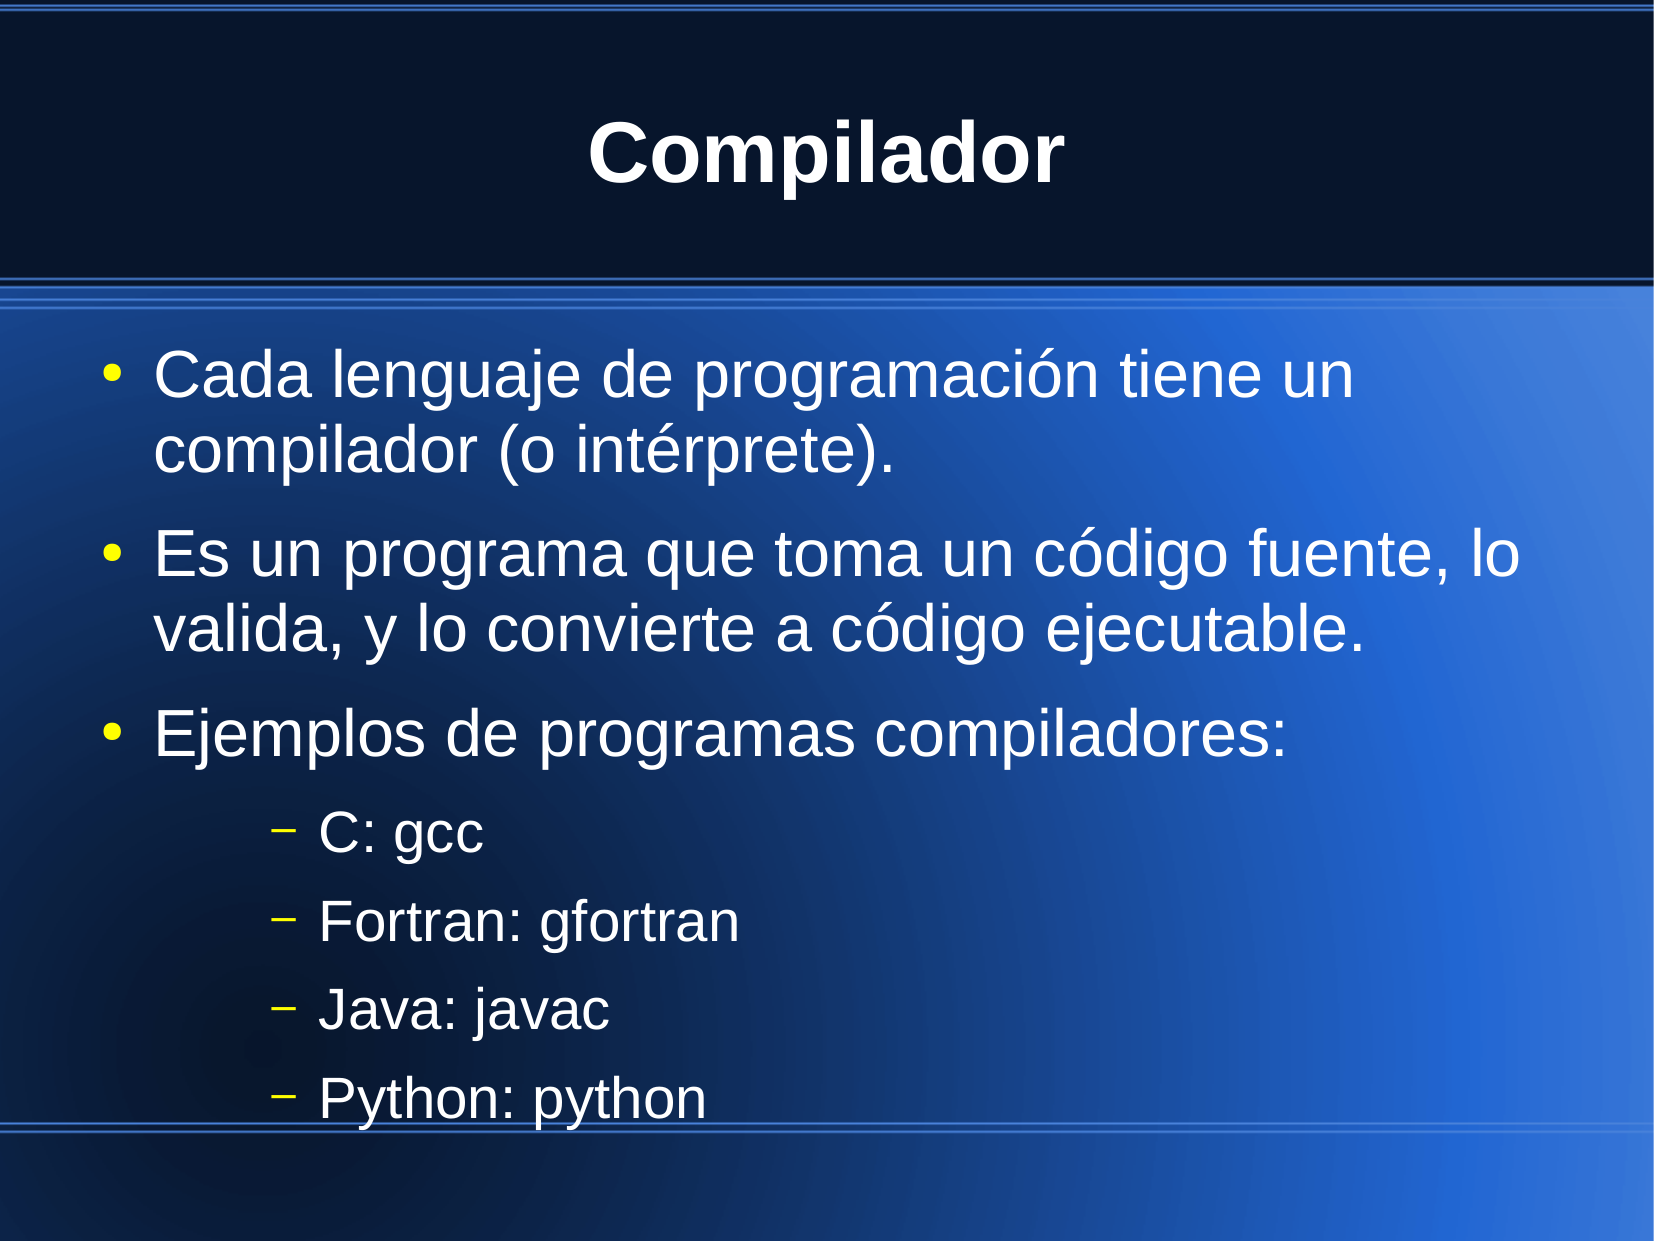

# Compilador
Cada lenguaje de programación tiene un compilador (o intérprete).
Es un programa que toma un código fuente, lo valida, y lo convierte a código ejecutable.
Ejemplos de programas compiladores:
C: gcc
Fortran: gfortran
Java: javac
Python: python